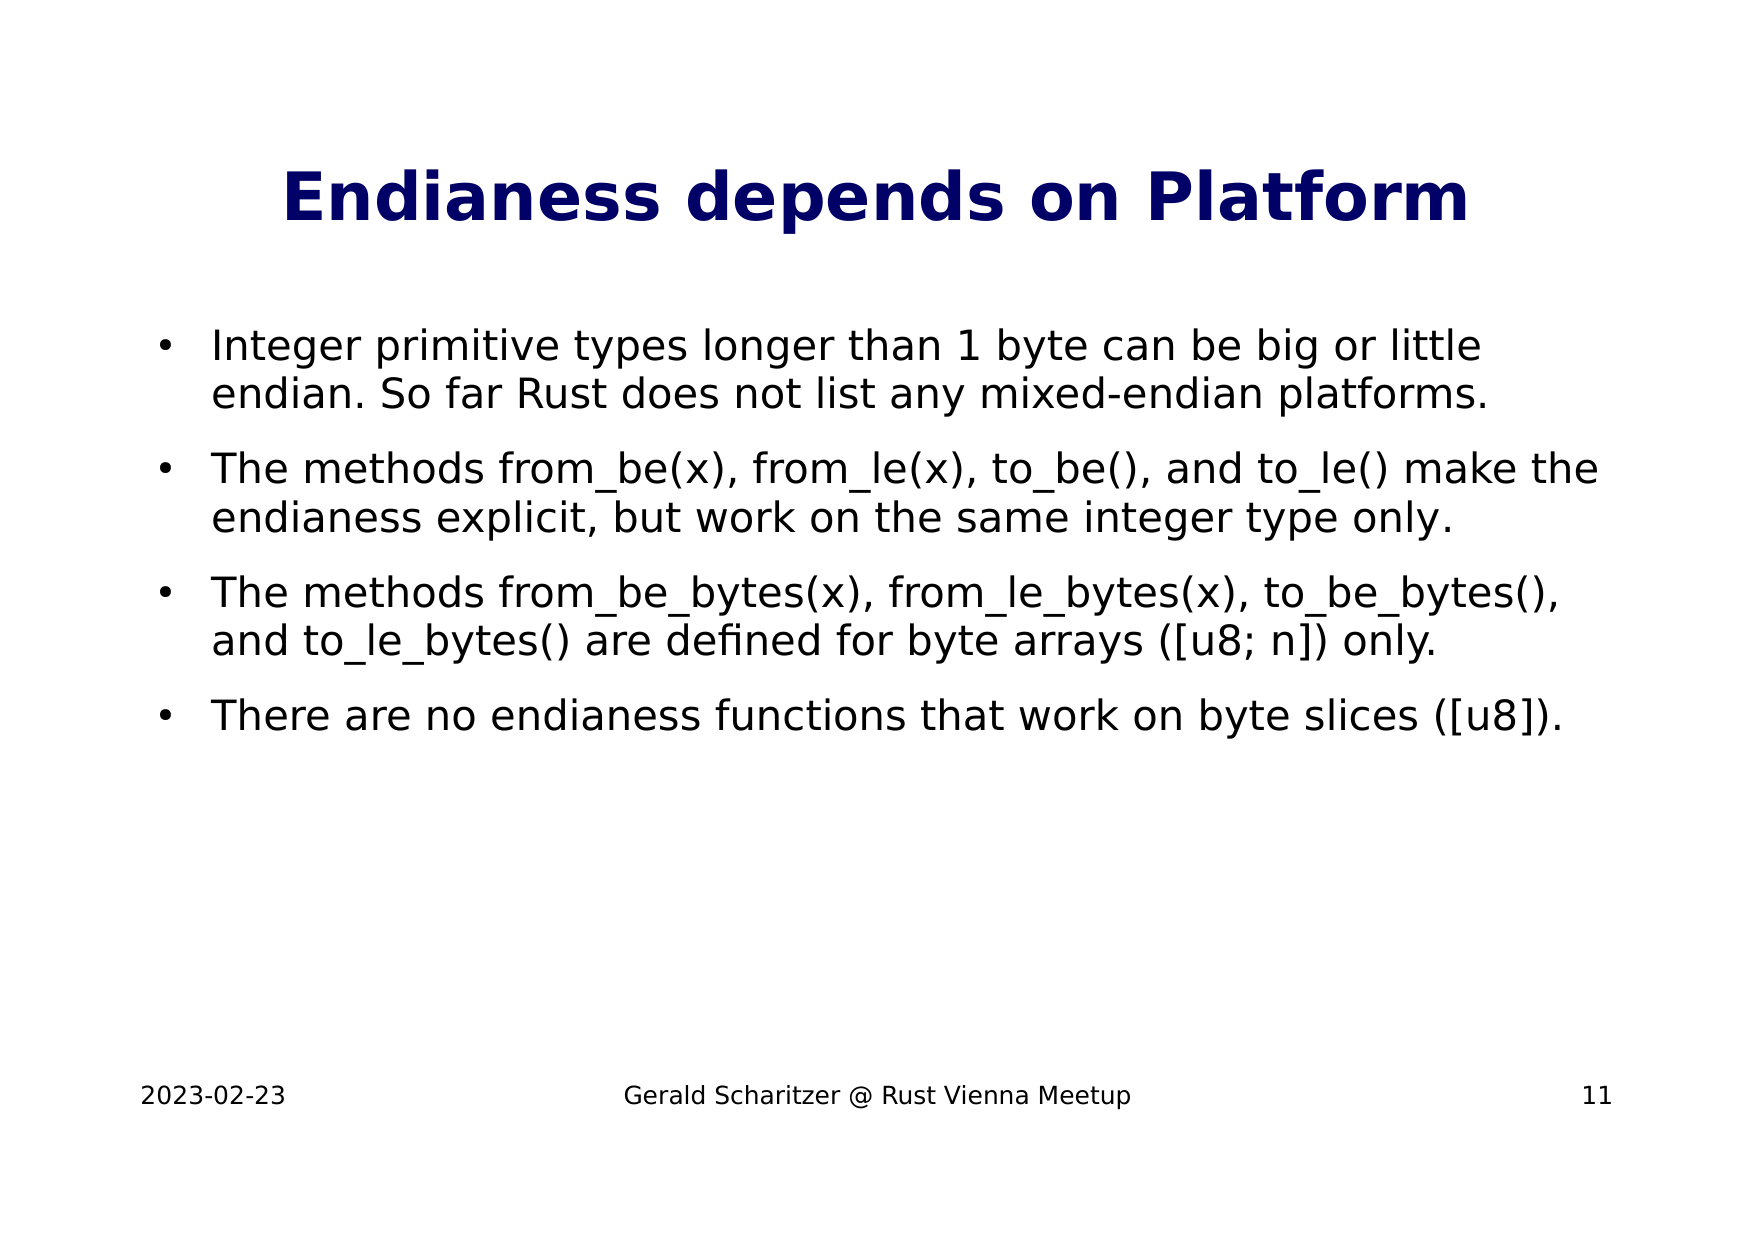

# Endianess depends on Platform
Integer primitive types longer than 1 byte can be big or little endian. So far Rust does not list any mixed-endian platforms.
The methods from_be(x), from_le(x), to_be(), and to_le() make the endianess explicit, but work on the same integer type only.
The methods from_be_bytes(x), from_le_bytes(x), to_be_bytes(), and to_le_bytes() are defined for byte arrays ([u8; n]) only.
There are no endianess functions that work on byte slices ([u8]).
2023-02-23
Gerald Scharitzer @ Rust Vienna Meetup
11